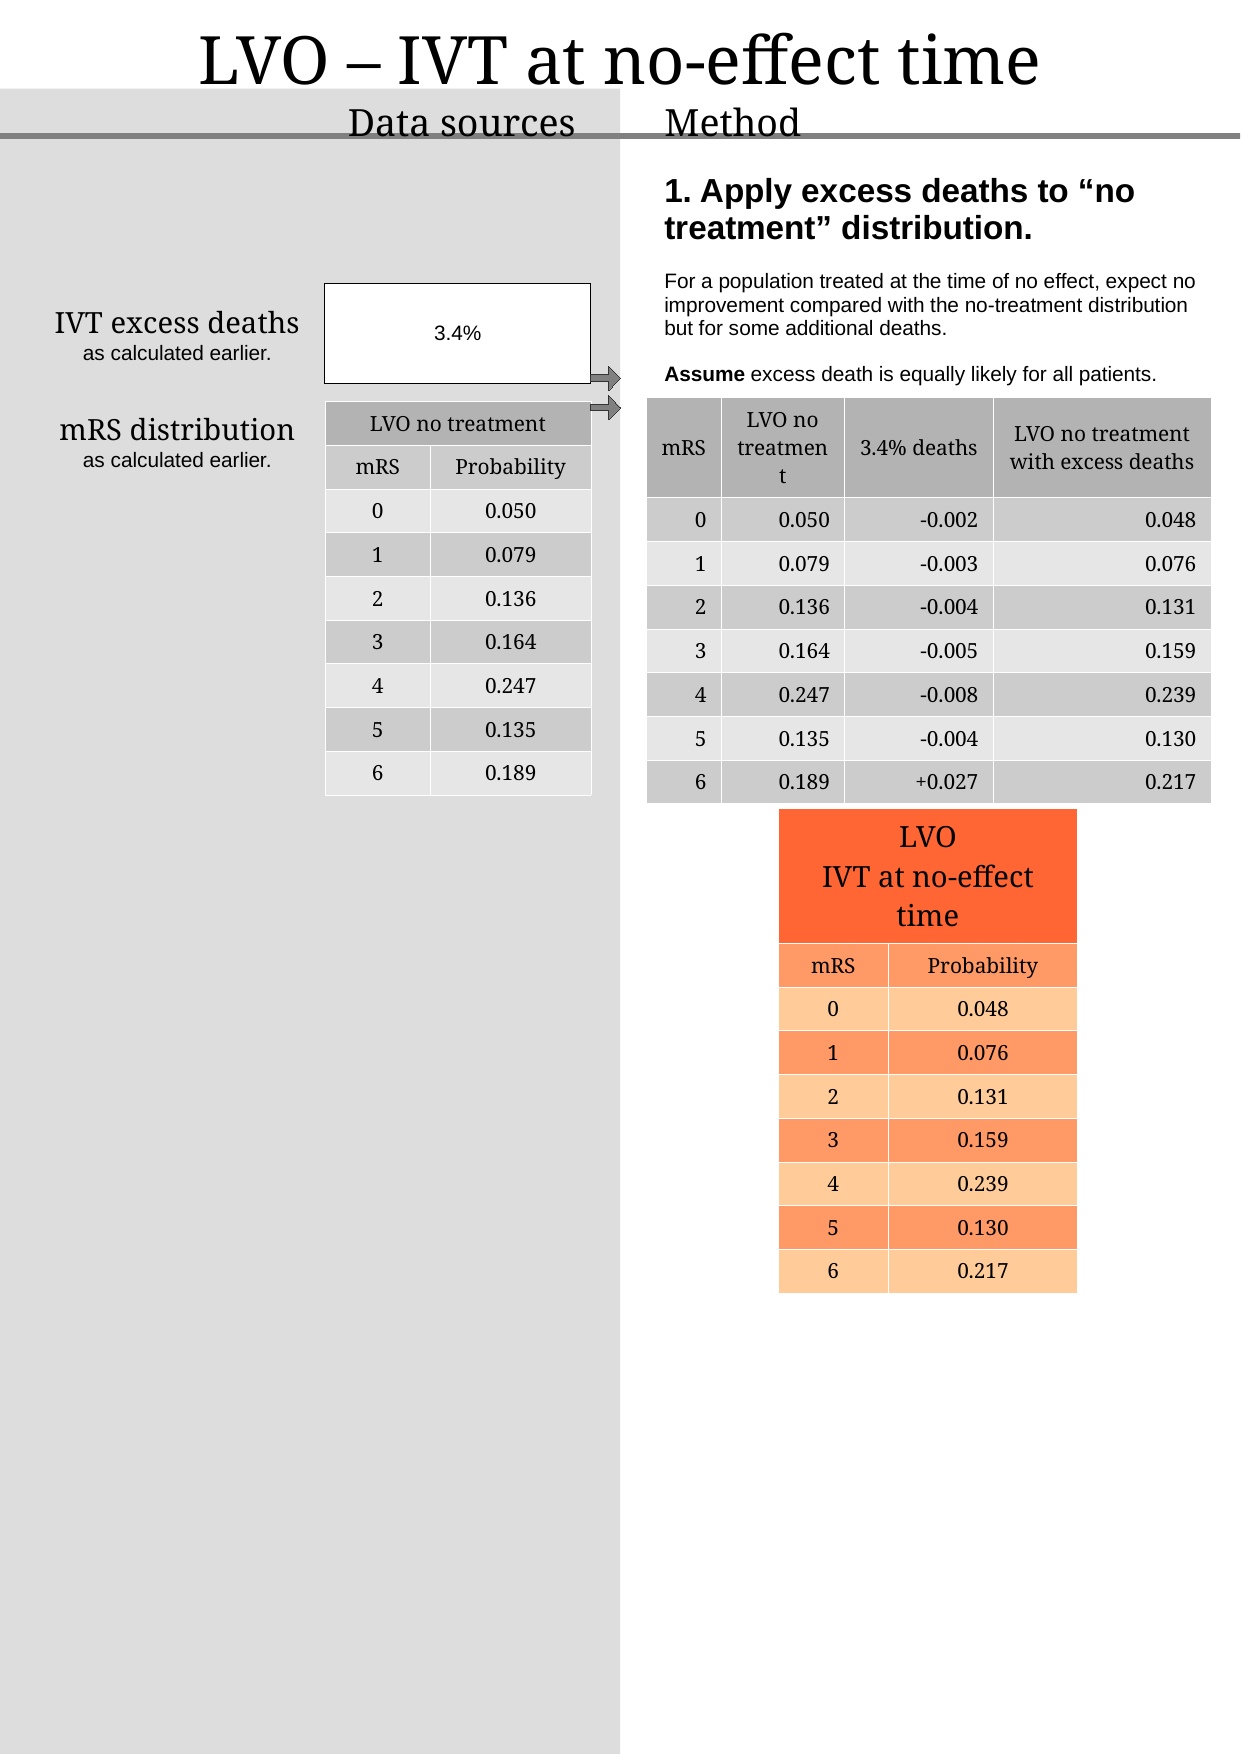

LVO – IVT at no-effect time
Data sources
Method
1. Apply excess deaths to “no treatment” distribution.
For a population treated at the time of no effect, expect no improvement compared with the no-treatment distribution but for some additional deaths.
Assume excess death is equally likely for all patients.
→ Result:
IVT excess deaths
as calculated earlier.
3.4%
| mRS | LVO no treatment | 3.4% deaths | LVO no treatment with excess deaths |
| --- | --- | --- | --- |
| 0 | 0.050 | -0.002 | 0.048 |
| 1 | 0.079 | -0.003 | 0.076 |
| 2 | 0.136 | -0.004 | 0.131 |
| 3 | 0.164 | -0.005 | 0.159 |
| 4 | 0.247 | -0.008 | 0.239 |
| 5 | 0.135 | -0.004 | 0.130 |
| 6 | 0.189 | +0.027 | 0.217 |
| LVO no treatment | |
| --- | --- |
| mRS | Probability |
| 0 | 0.050 |
| 1 | 0.079 |
| 2 | 0.136 |
| 3 | 0.164 |
| 4 | 0.247 |
| 5 | 0.135 |
| 6 | 0.189 |
mRS distribution
as calculated earlier.
| LVO IVT at no-effect time | |
| --- | --- |
| mRS | Probability |
| 0 | 0.048 |
| 1 | 0.076 |
| 2 | 0.131 |
| 3 | 0.159 |
| 4 | 0.239 |
| 5 | 0.130 |
| 6 | 0.217 |